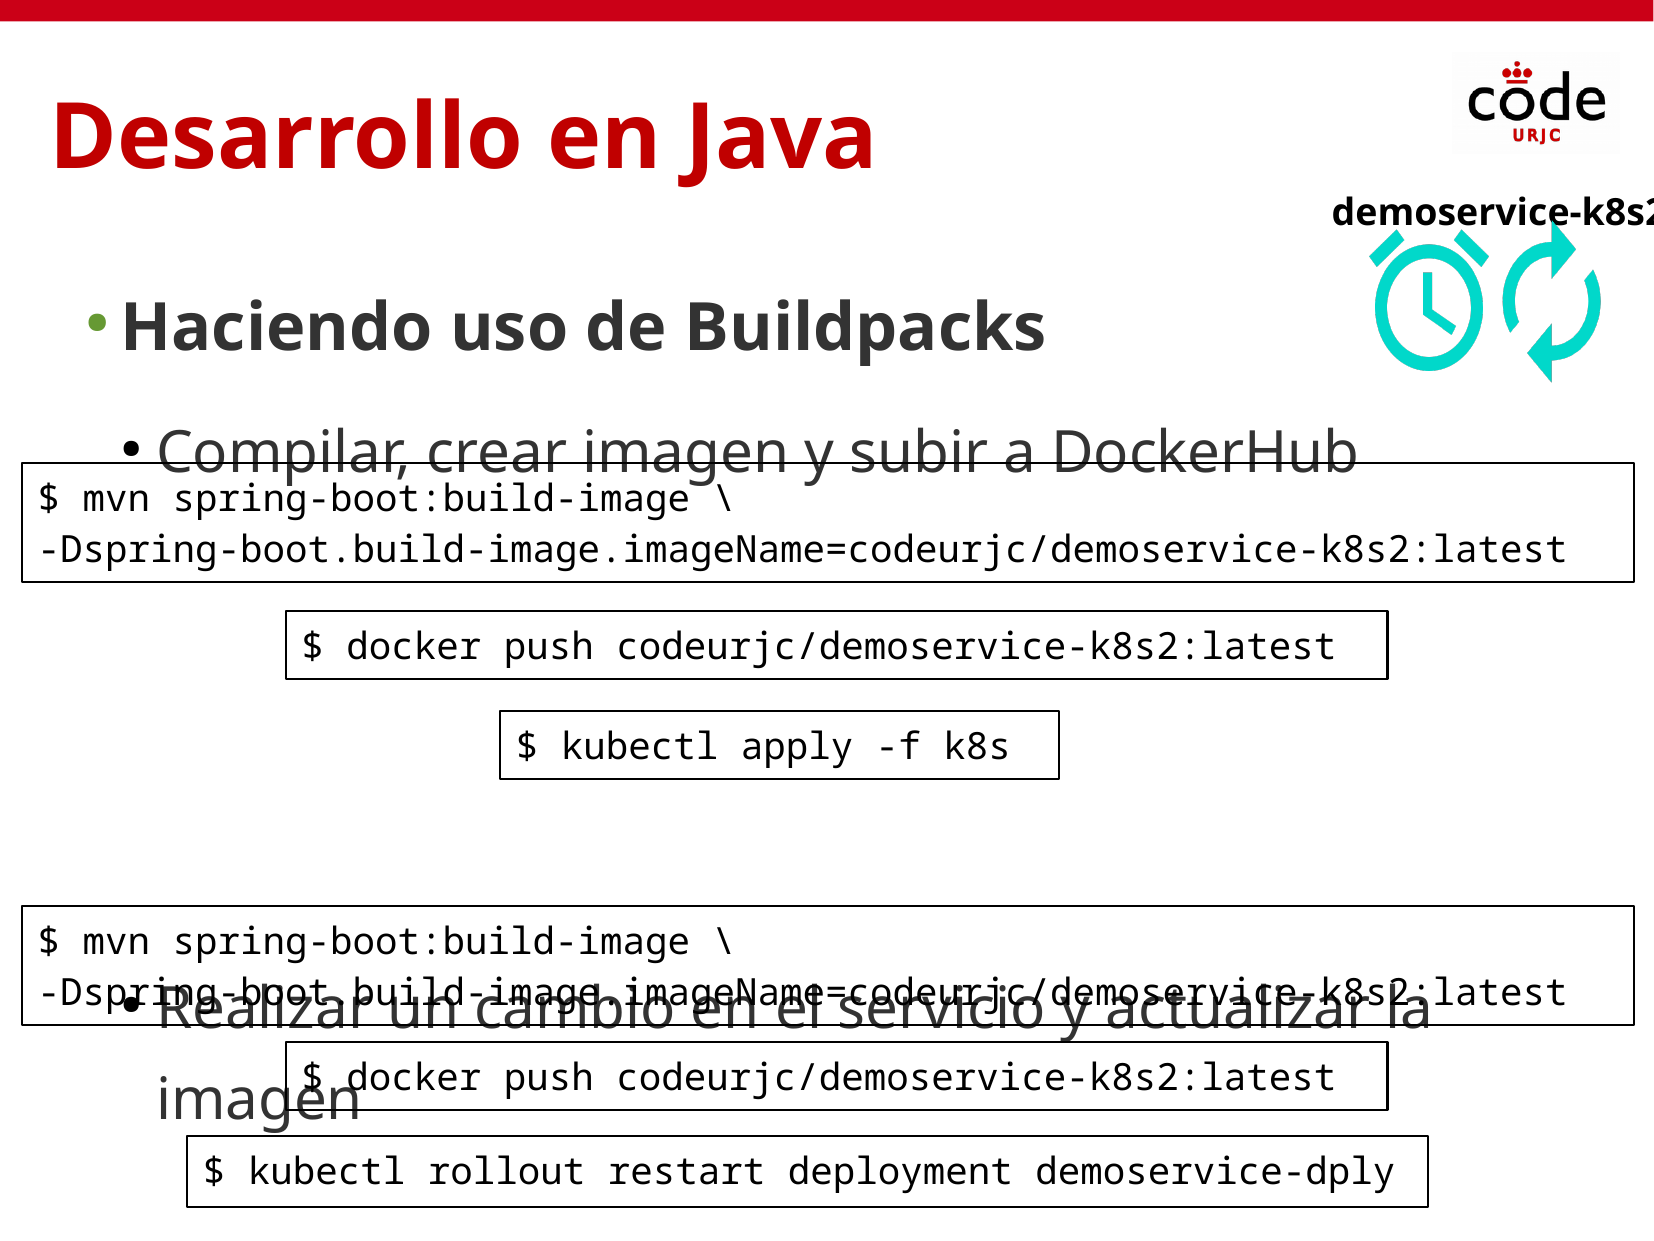

# Desarrollo en Java
demoservice-k8s2
Haciendo uso de Buildpacks
Compilar, crear imagen y subir a DockerHub
Realizar un cambio en el servicio y actualizar la imagen
$ mvn spring-boot:build-image \
-Dspring-boot.build-image.imageName=codeurjc/demoservice-k8s2:latest
$ docker push codeurjc/demoservice-k8s2:latest
$ kubectl apply -f k8s
$ mvn spring-boot:build-image \
-Dspring-boot.build-image.imageName=codeurjc/demoservice-k8s2:latest
$ docker push codeurjc/demoservice-k8s2:latest
$ kubectl rollout restart deployment demoservice-dply